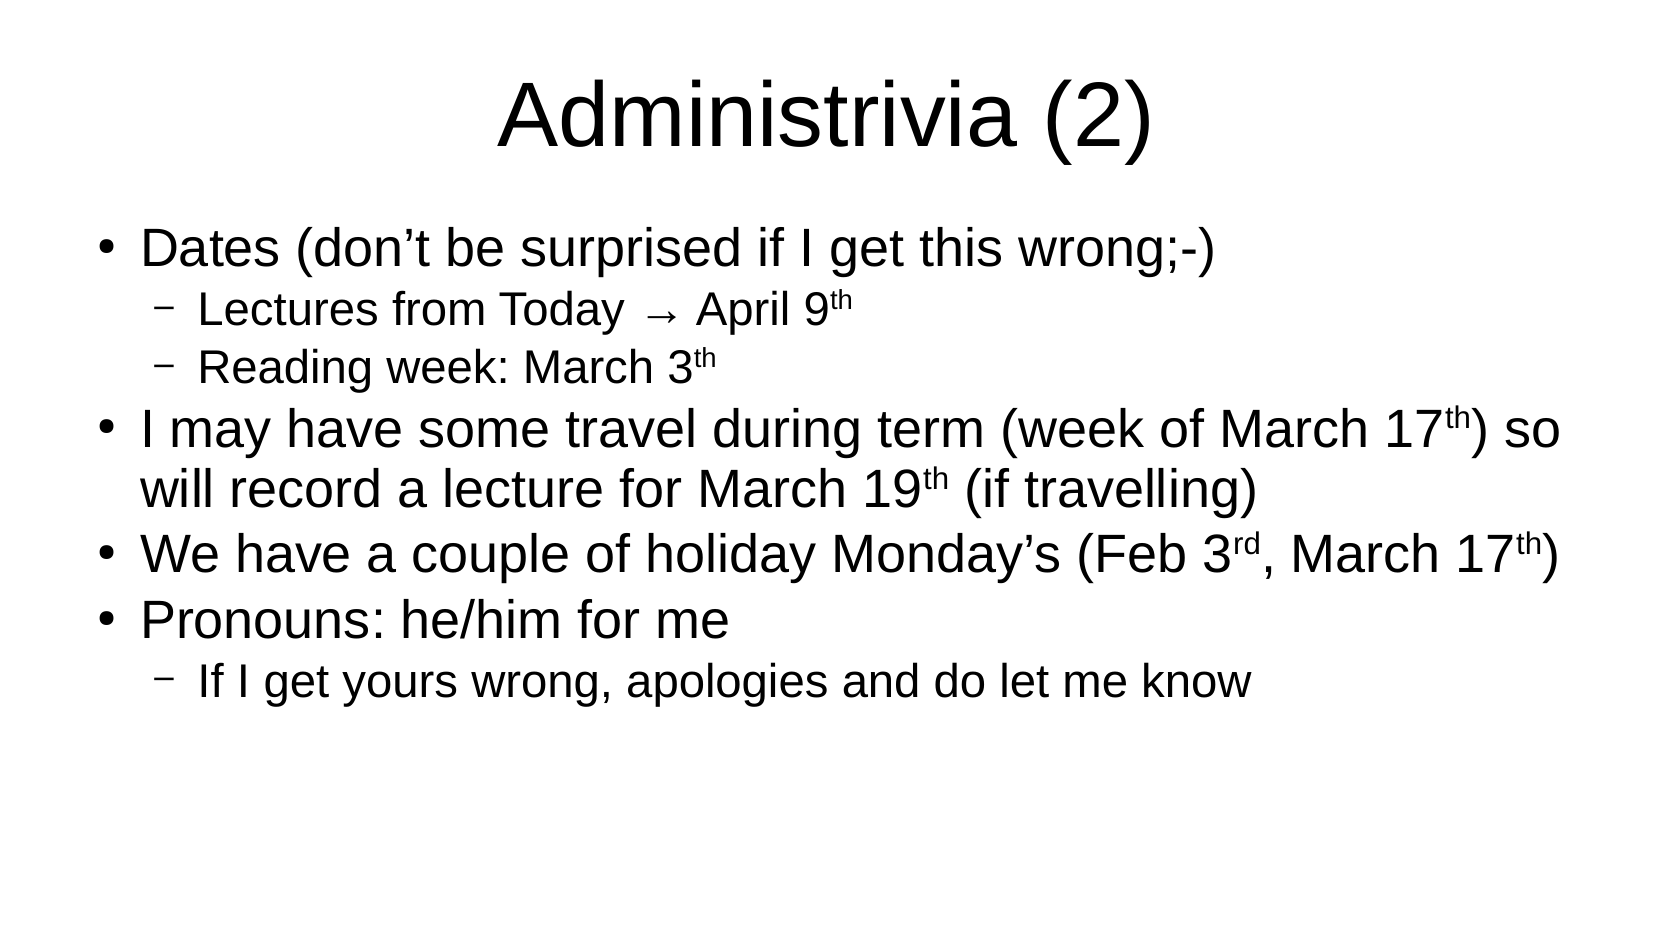

# Administrivia (2)
Dates (don’t be surprised if I get this wrong;-)
Lectures from Today → April 9th
Reading week: March 3th
I may have some travel during term (week of March 17th) so will record a lecture for March 19th (if travelling)
We have a couple of holiday Monday’s (Feb 3rd, March 17th)
Pronouns: he/him for me
If I get yours wrong, apologies and do let me know